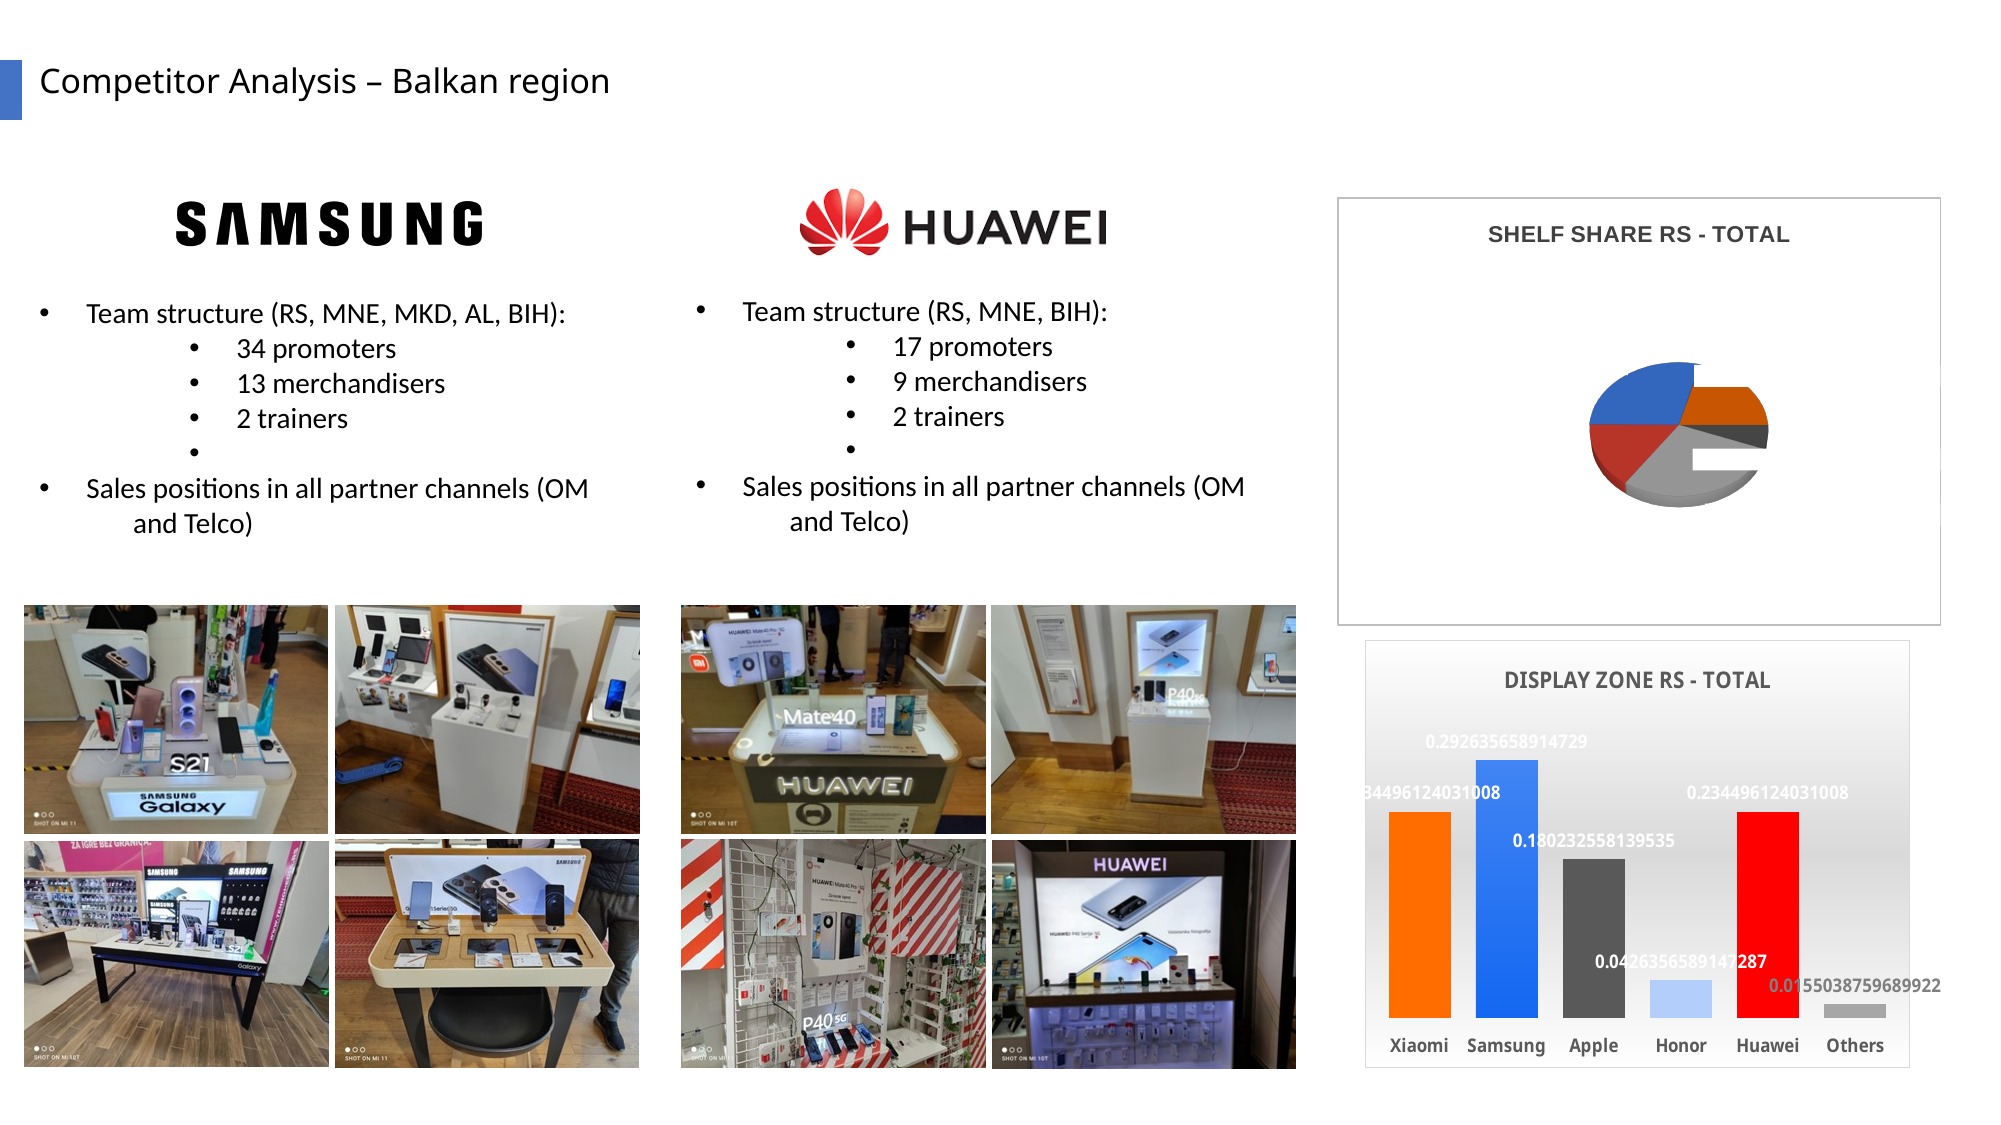

# Competitor Analysis – Balkan region
[unsupported chart]
Team structure (RS, MNE, BIH):
17 promoters
9 merchandisers
2 trainers
Sales positions in all partner channels (OM and Telco)
Team structure (RS, MNE, MKD, AL, BIH):
34 promoters
13 merchandisers
2 trainers
Sales positions in all partner channels (OM and Telco)
### Chart: DISPLAY ZONE RS - TOTAL
| Category | Series1 |
|---|---|
| Xiaomi | 0.234496124031008 |
| Samsung | 0.292635658914729 |
| Apple | 0.180232558139535 |
| Honor | 0.0426356589147287 |
| Huawei | 0.234496124031008 |
| Others | 0.0155038759689922 |